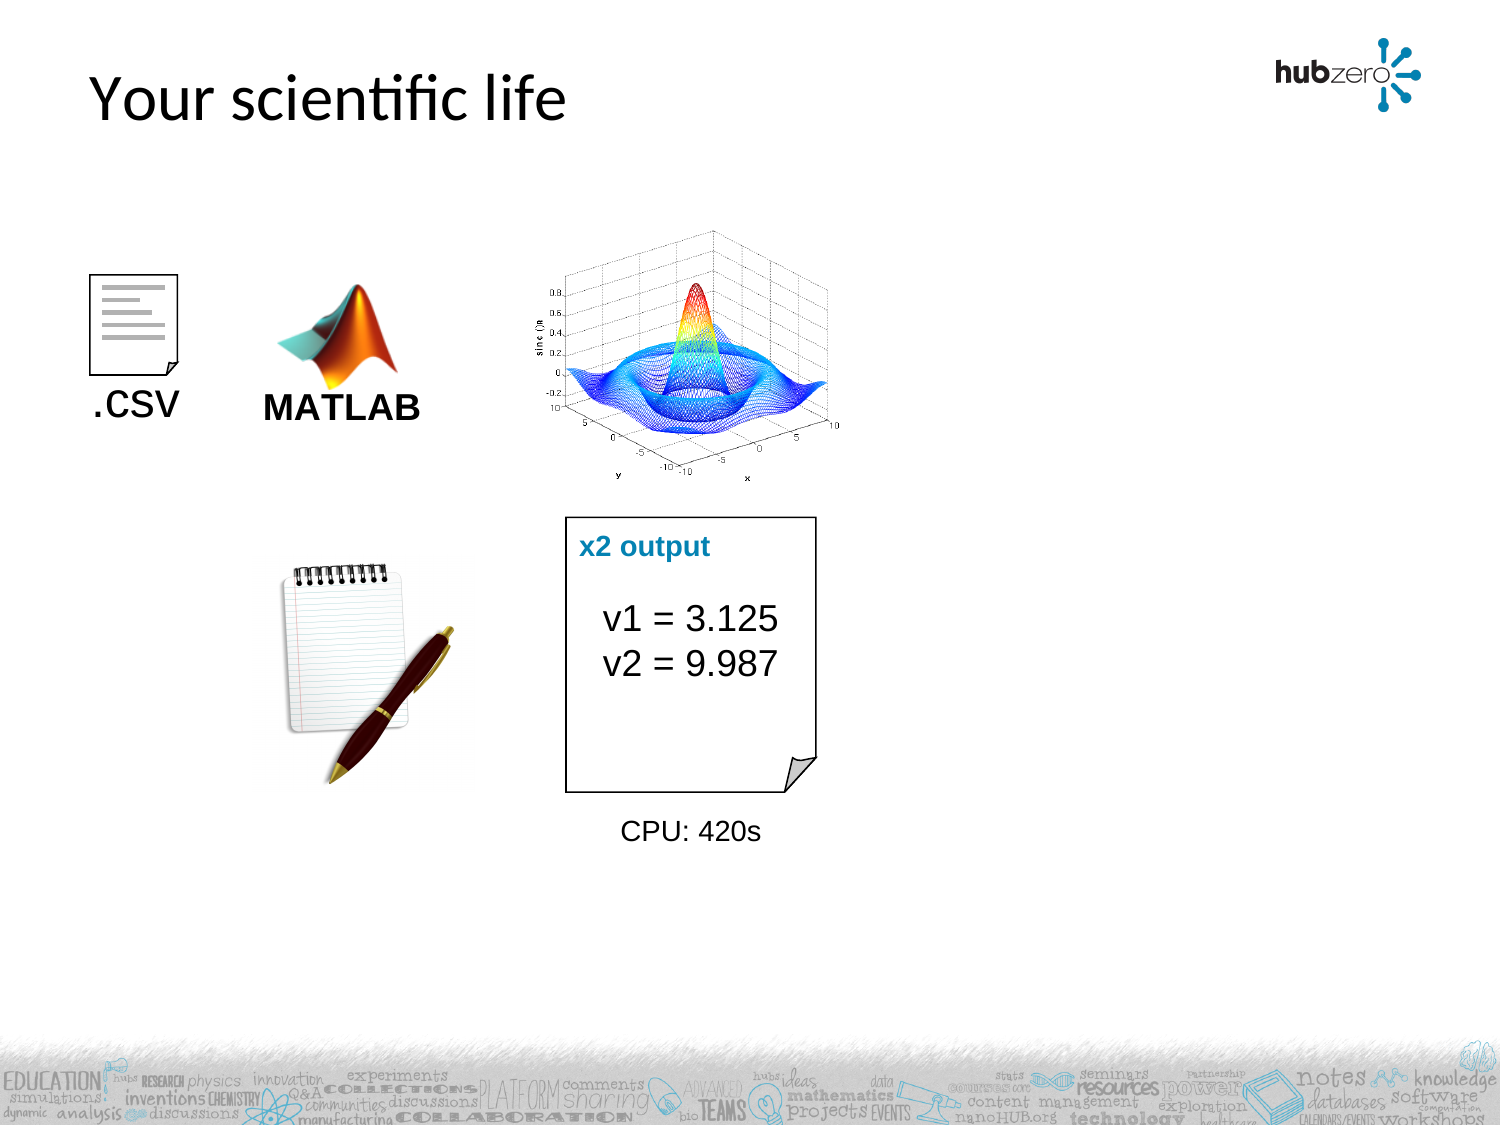

# Your scientific life
.csv
MATLAB
v1 = 3.125
v2 = 9.987
x2 output
CPU: 420s